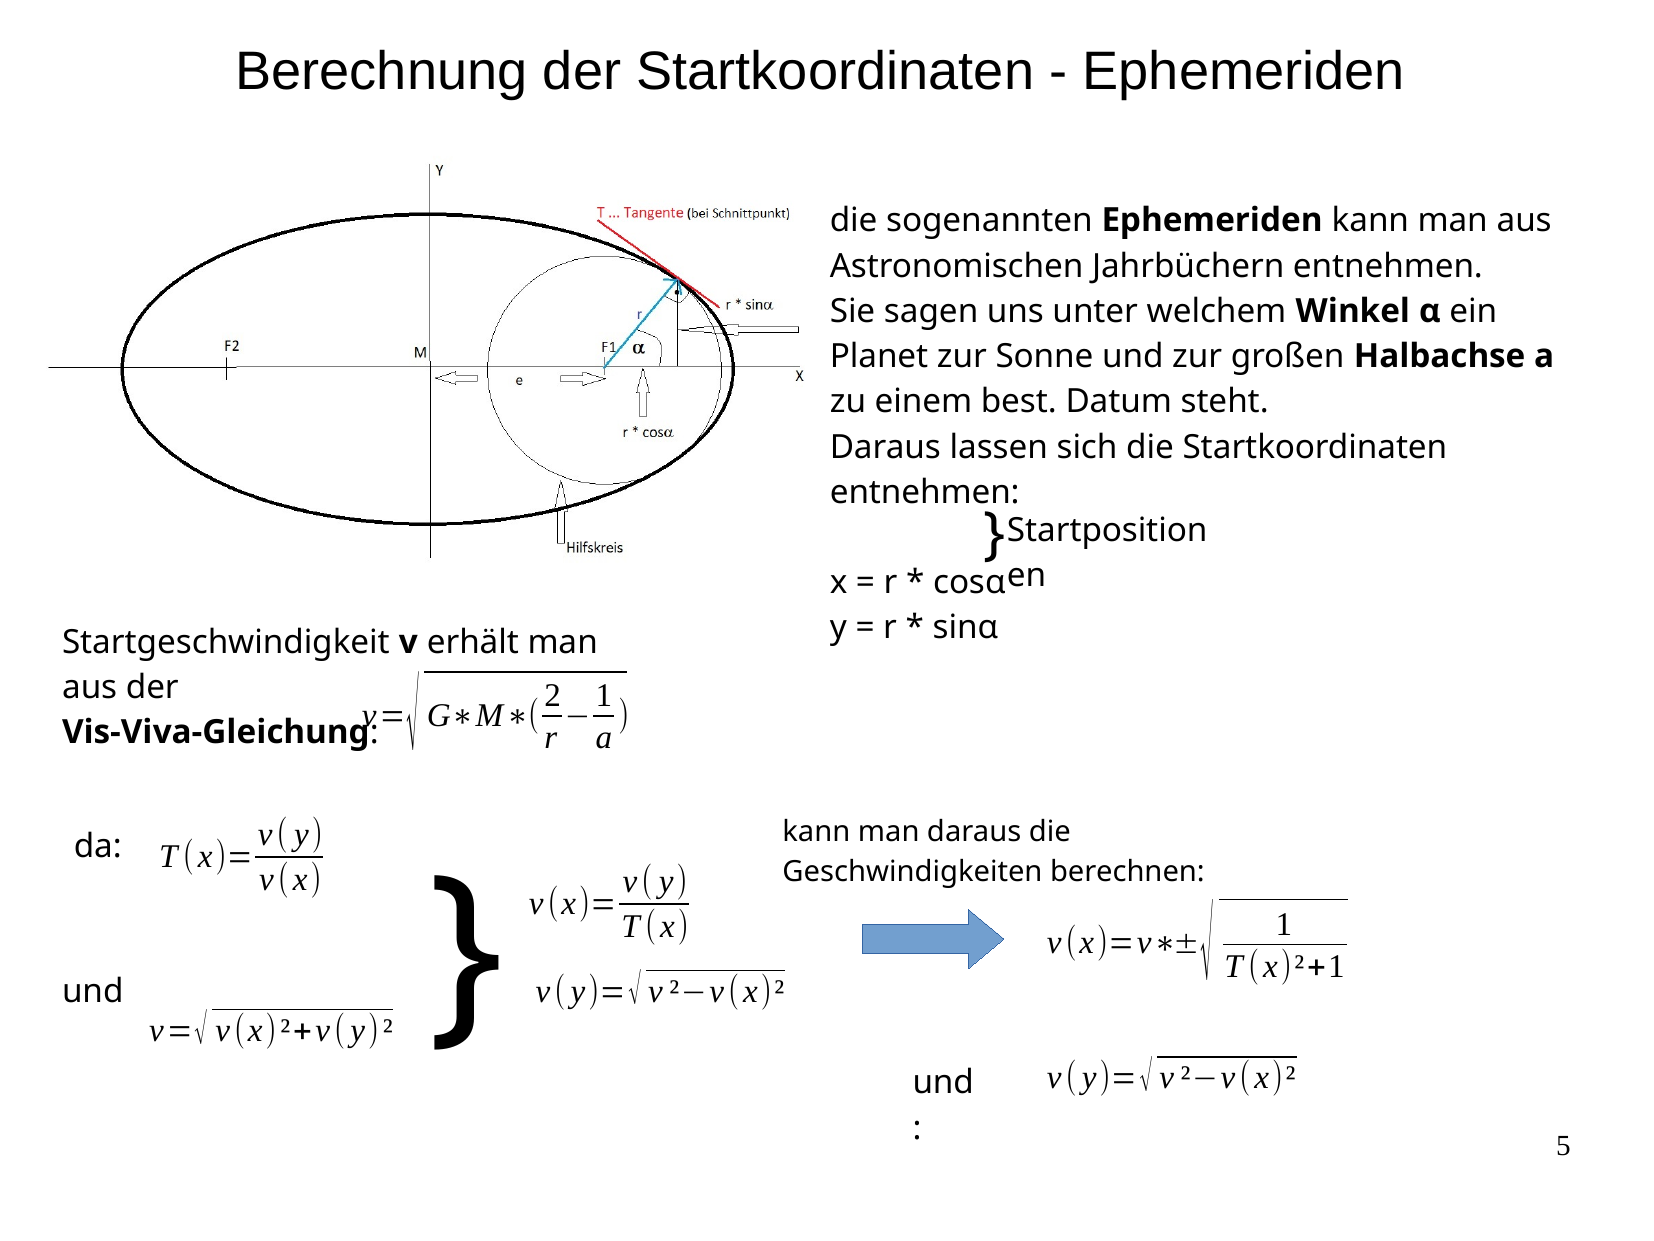

# Berechnung der Startkoordinaten - Ephemeriden
die sogenannten Ephemeriden kann man aus Astronomischen Jahrbüchern entnehmen.
Sie sagen uns unter welchem Winkel α ein Planet zur Sonne und zur großen Halbachse a zu einem best. Datum steht.
Daraus lassen sich die Startkoordinaten entnehmen:
x = r * cosα
y = r * sinα
}
Startpositionen
Startgeschwindigkeit v erhält man aus der
Vis-Viva-Gleichung:
}
kann man daraus die Geschwindigkeiten berechnen:
da:
und
und:
5